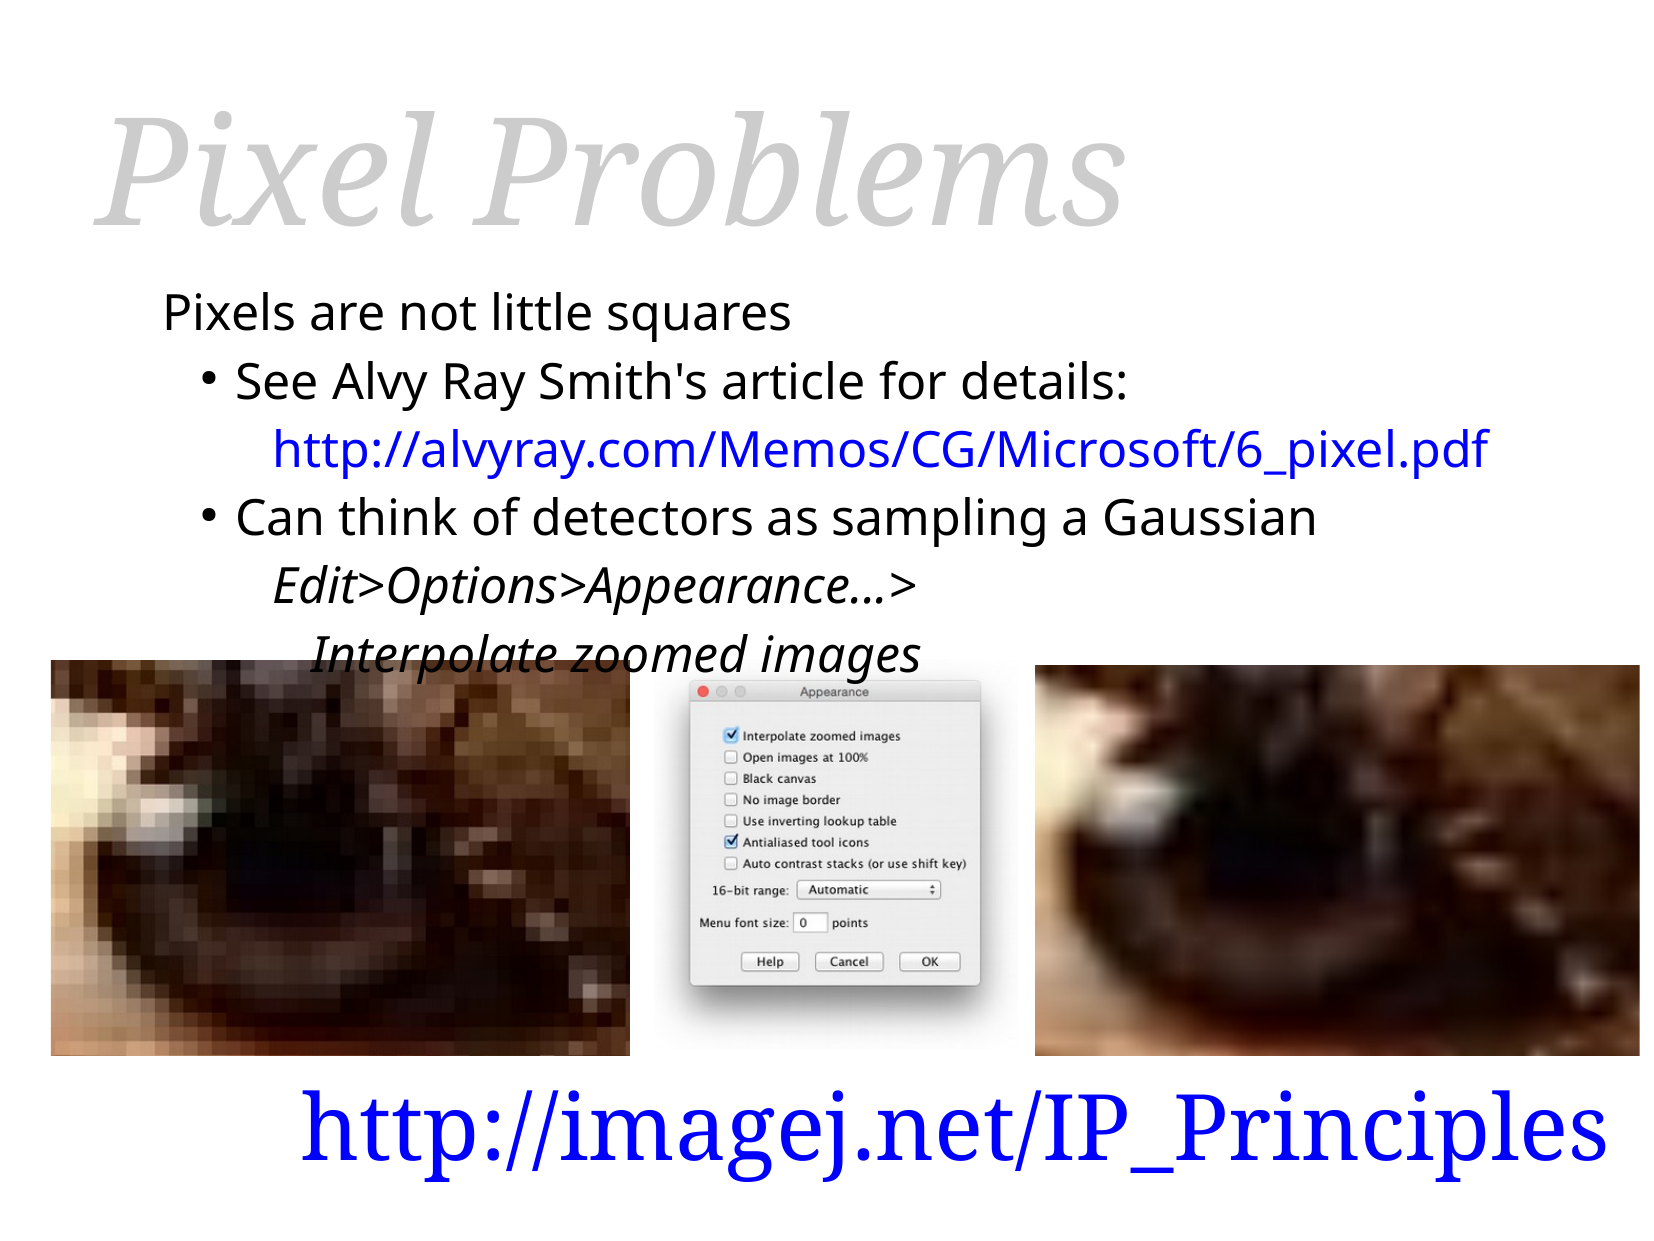

Pixel Problems
Pixels are not little squares
See Alvy Ray Smith's article for details:
http://alvyray.com/Memos/CG/Microsoft/6_pixel.pdf
Can think of detectors as sampling a Gaussian
 Edit>Options>Appearance...>
 Interpolate zoomed images
http://imagej.net/IP_Principles